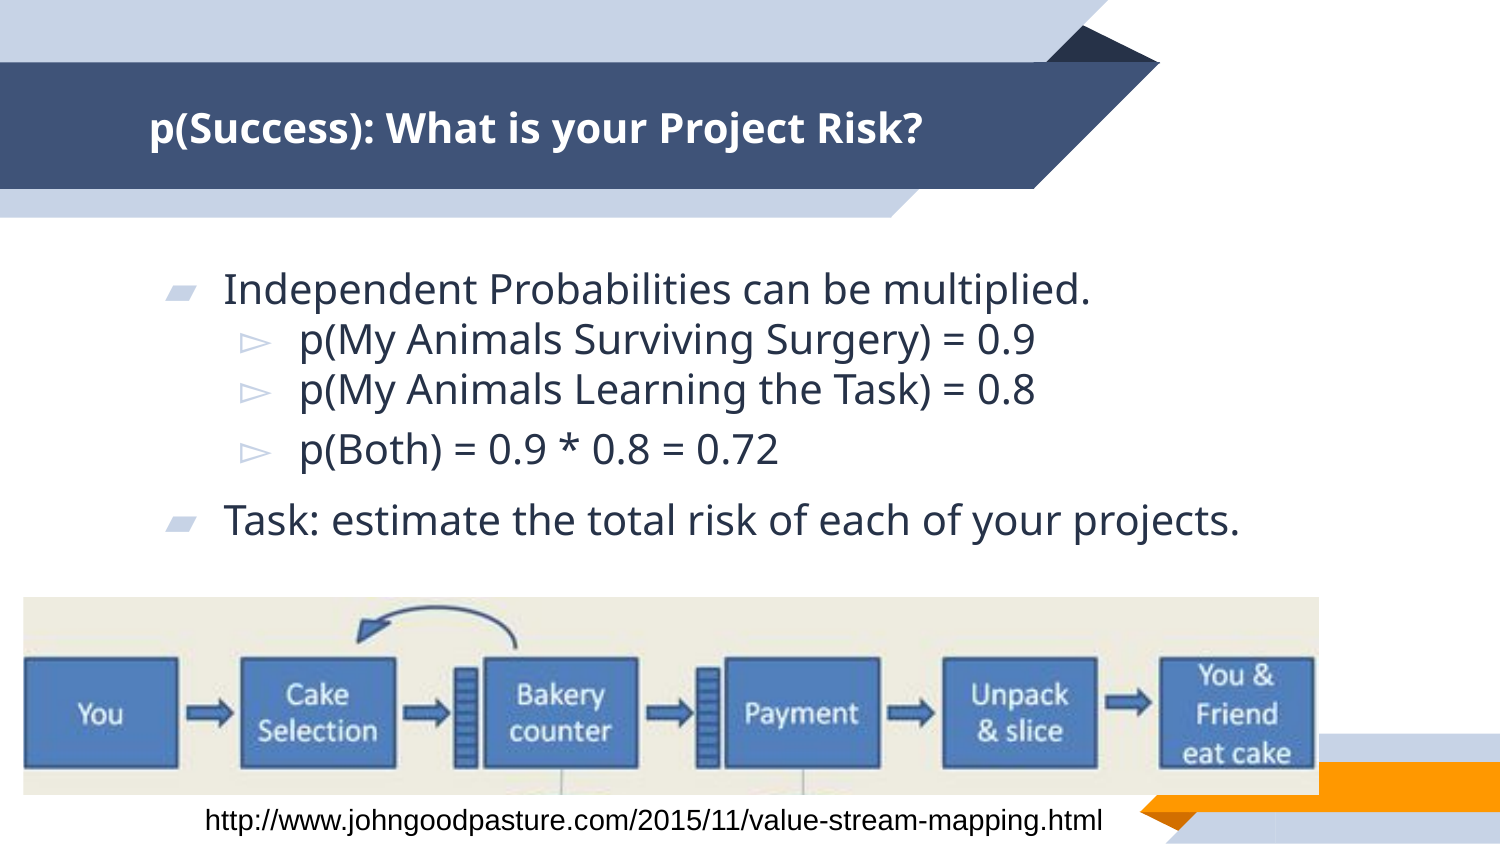

# p(Success): What is your Project Risk?
Independent Probabilities can be multiplied.
p(My Animals Surviving Surgery) = 0.9
p(My Animals Learning the Task) = 0.8
p(Both) = 0.9 * 0.8 = 0.72
Task: estimate the total risk of each of your projects.
http://www.johngoodpasture.com/2015/11/value-stream-mapping.html